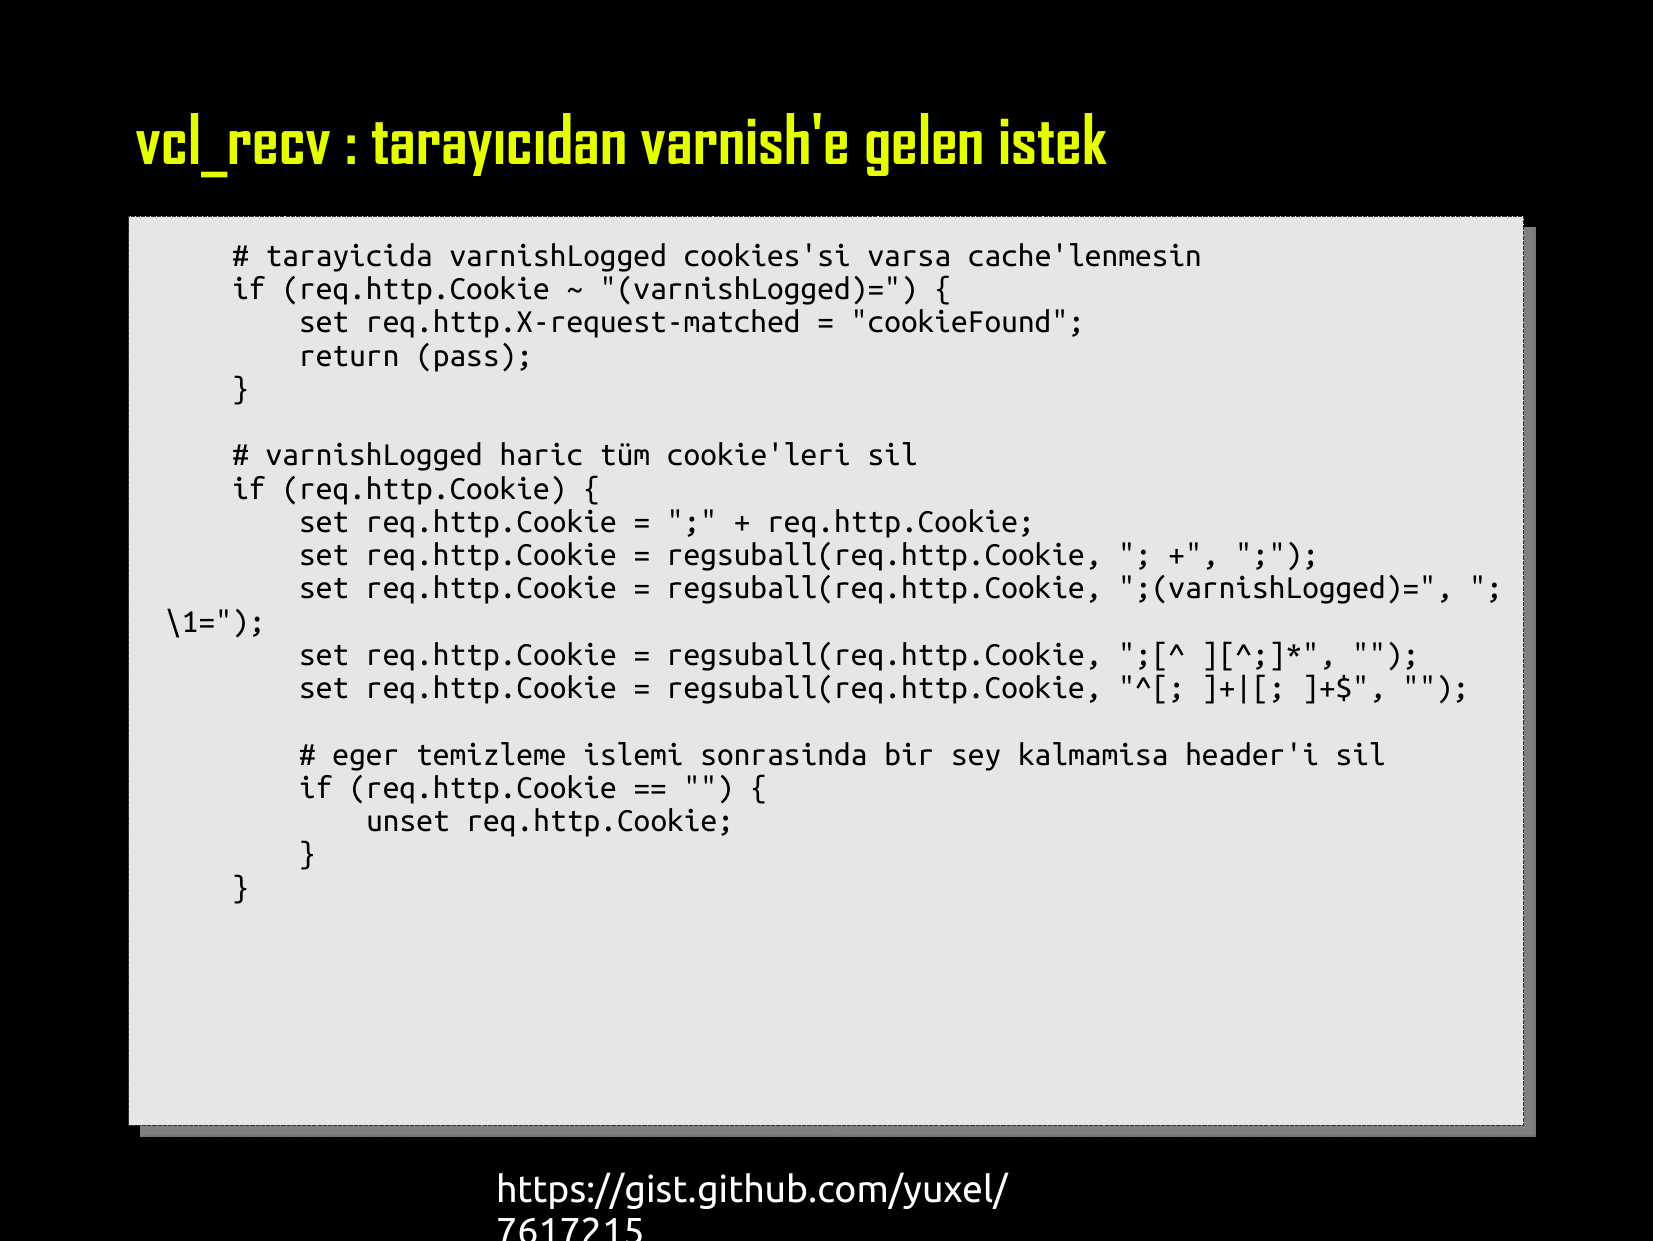

vcl_recv : tarayıcıdan varnish'e gelen istek
 # tarayicida varnishLogged cookies'si varsa cache'lenmesin
 if (req.http.Cookie ~ "(varnishLogged)=") {
 set req.http.X-request-matched = "cookieFound";
 return (pass);
 }
 # varnishLogged haric tüm cookie'leri sil
 if (req.http.Cookie) {
 set req.http.Cookie = ";" + req.http.Cookie;
 set req.http.Cookie = regsuball(req.http.Cookie, "; +", ";");
 set req.http.Cookie = regsuball(req.http.Cookie, ";(varnishLogged)=", "; \1=");
 set req.http.Cookie = regsuball(req.http.Cookie, ";[^ ][^;]*", "");
 set req.http.Cookie = regsuball(req.http.Cookie, "^[; ]+|[; ]+$", "");
 # eger temizleme islemi sonrasinda bir sey kalmamisa header'i sil
 if (req.http.Cookie == "") {
 unset req.http.Cookie;
 }
 }
https://gist.github.com/yuxel/7617215